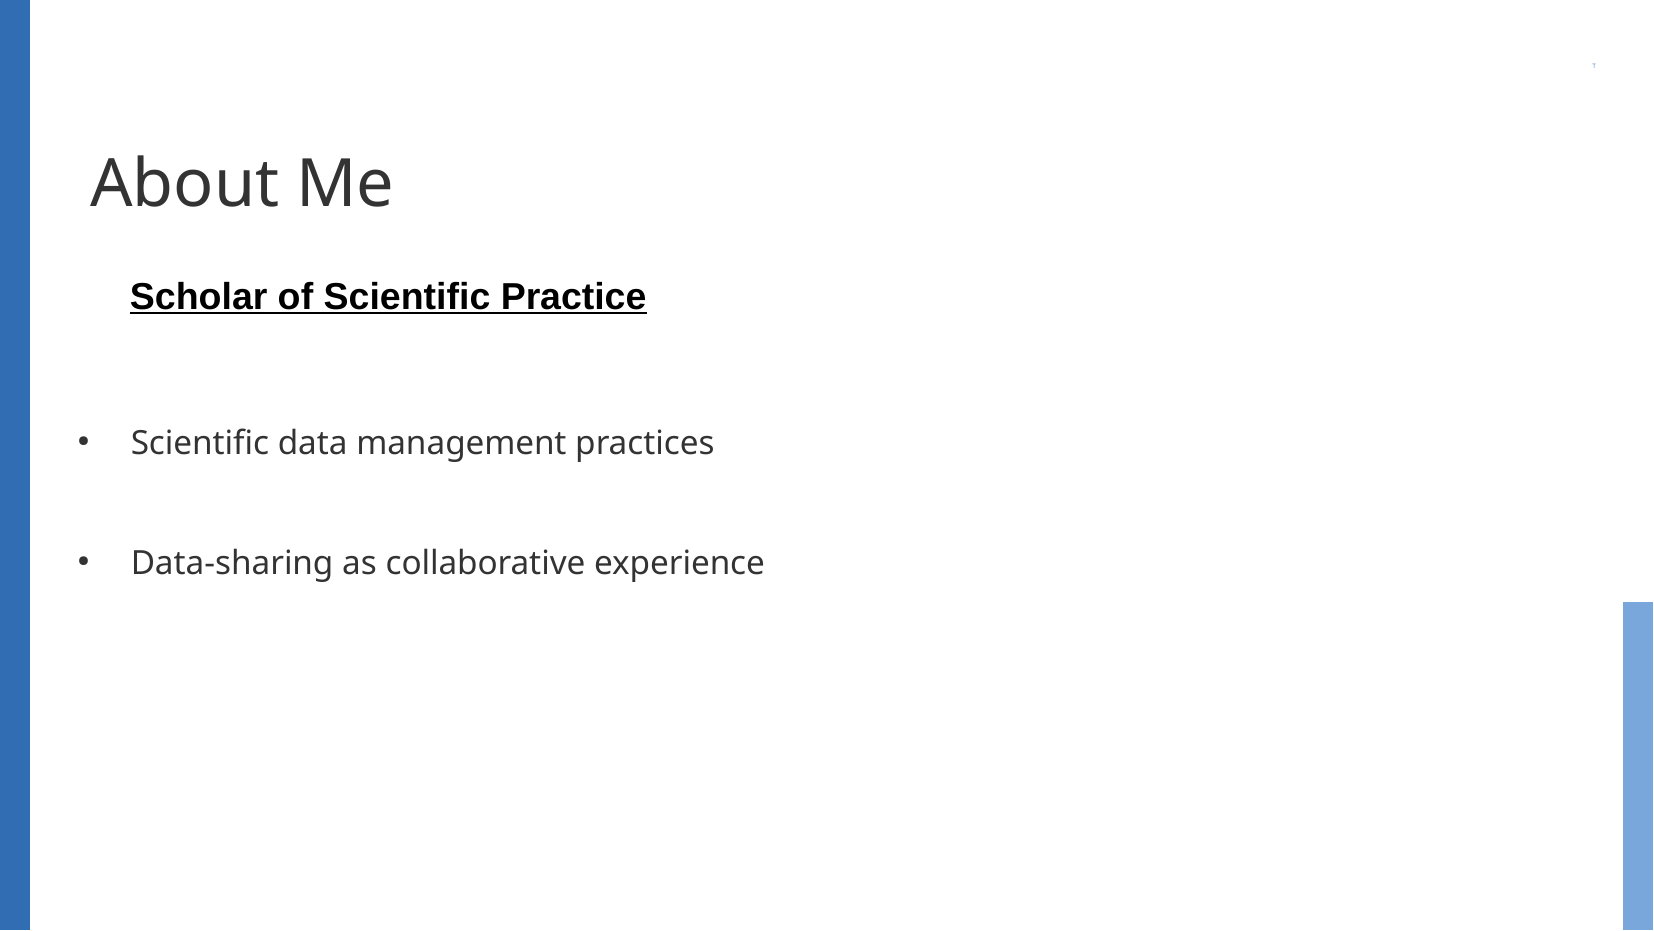

About Me
Scholar of Scientific Practice
# Scientific data management practices
Data-sharing as collaborative experience